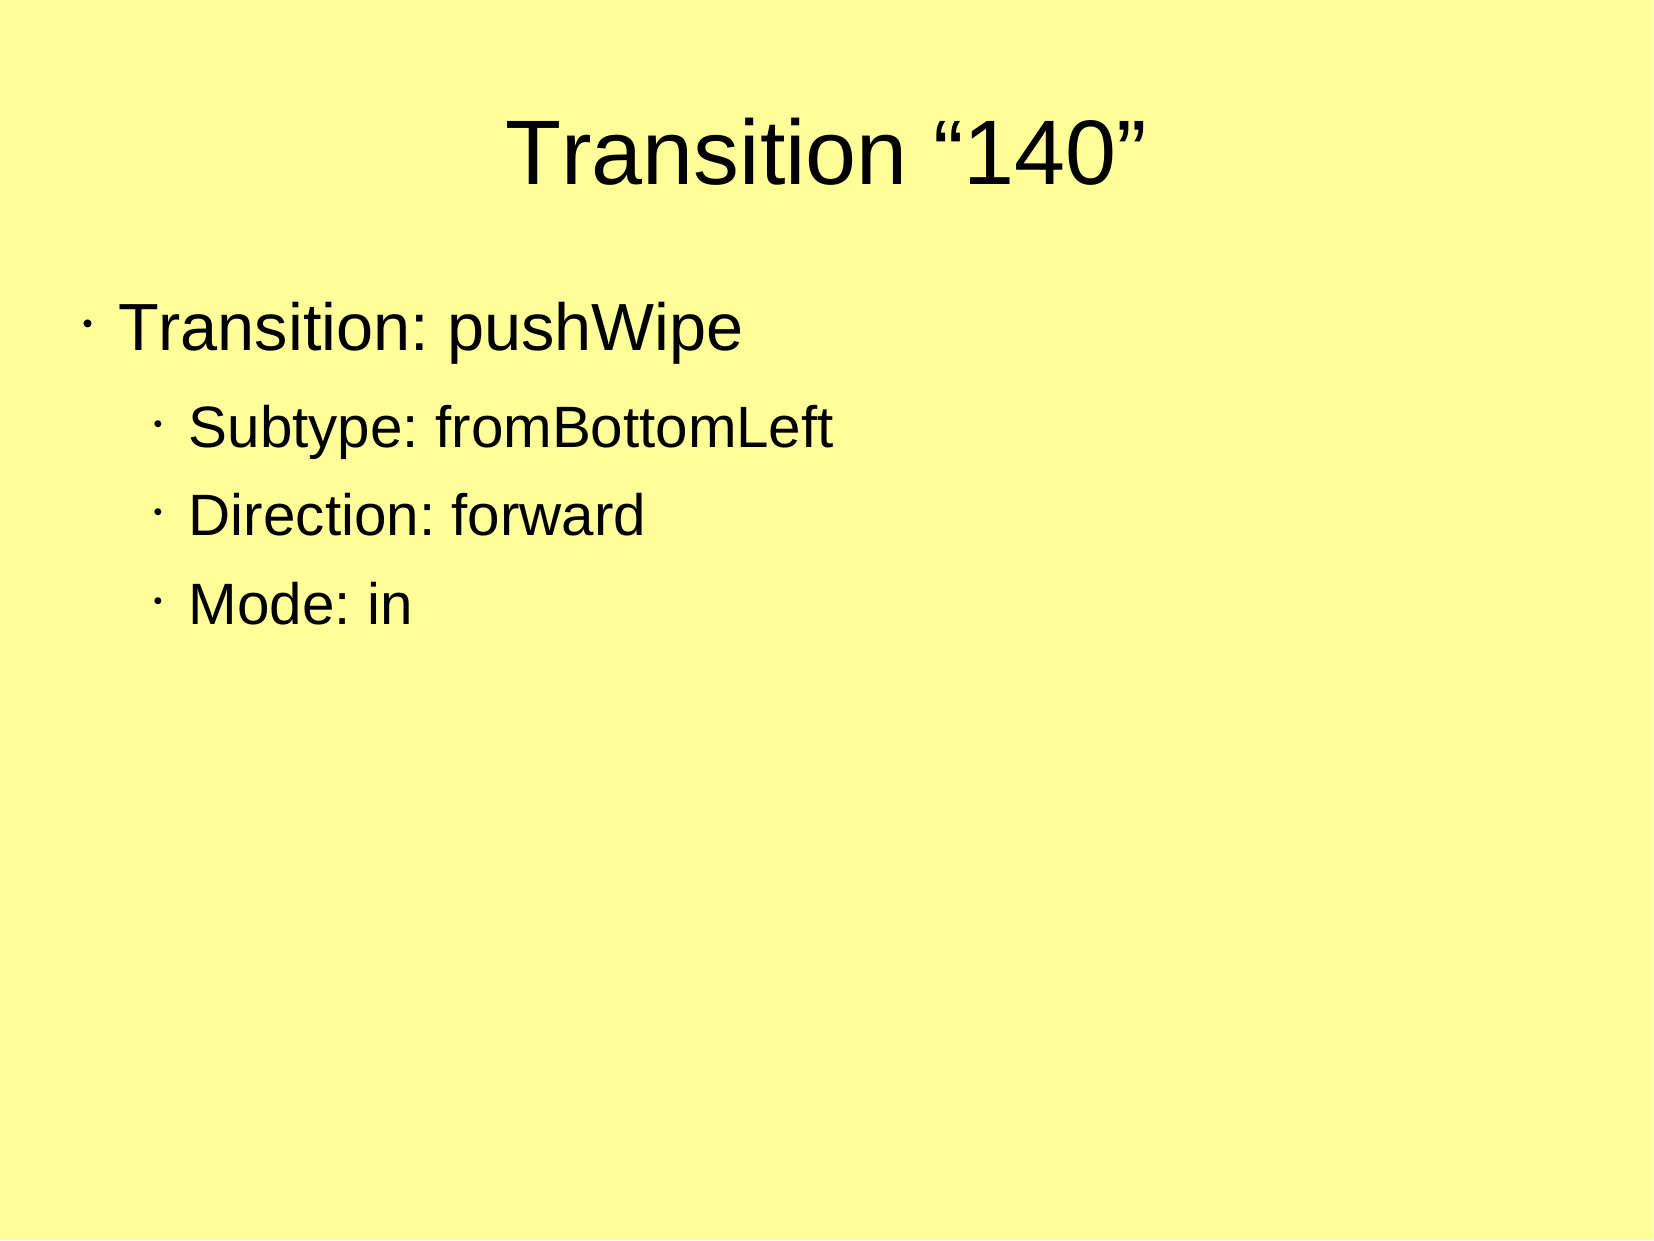

# Transition “140”
Transition: pushWipe
Subtype: fromBottomLeft
Direction: forward
Mode: in